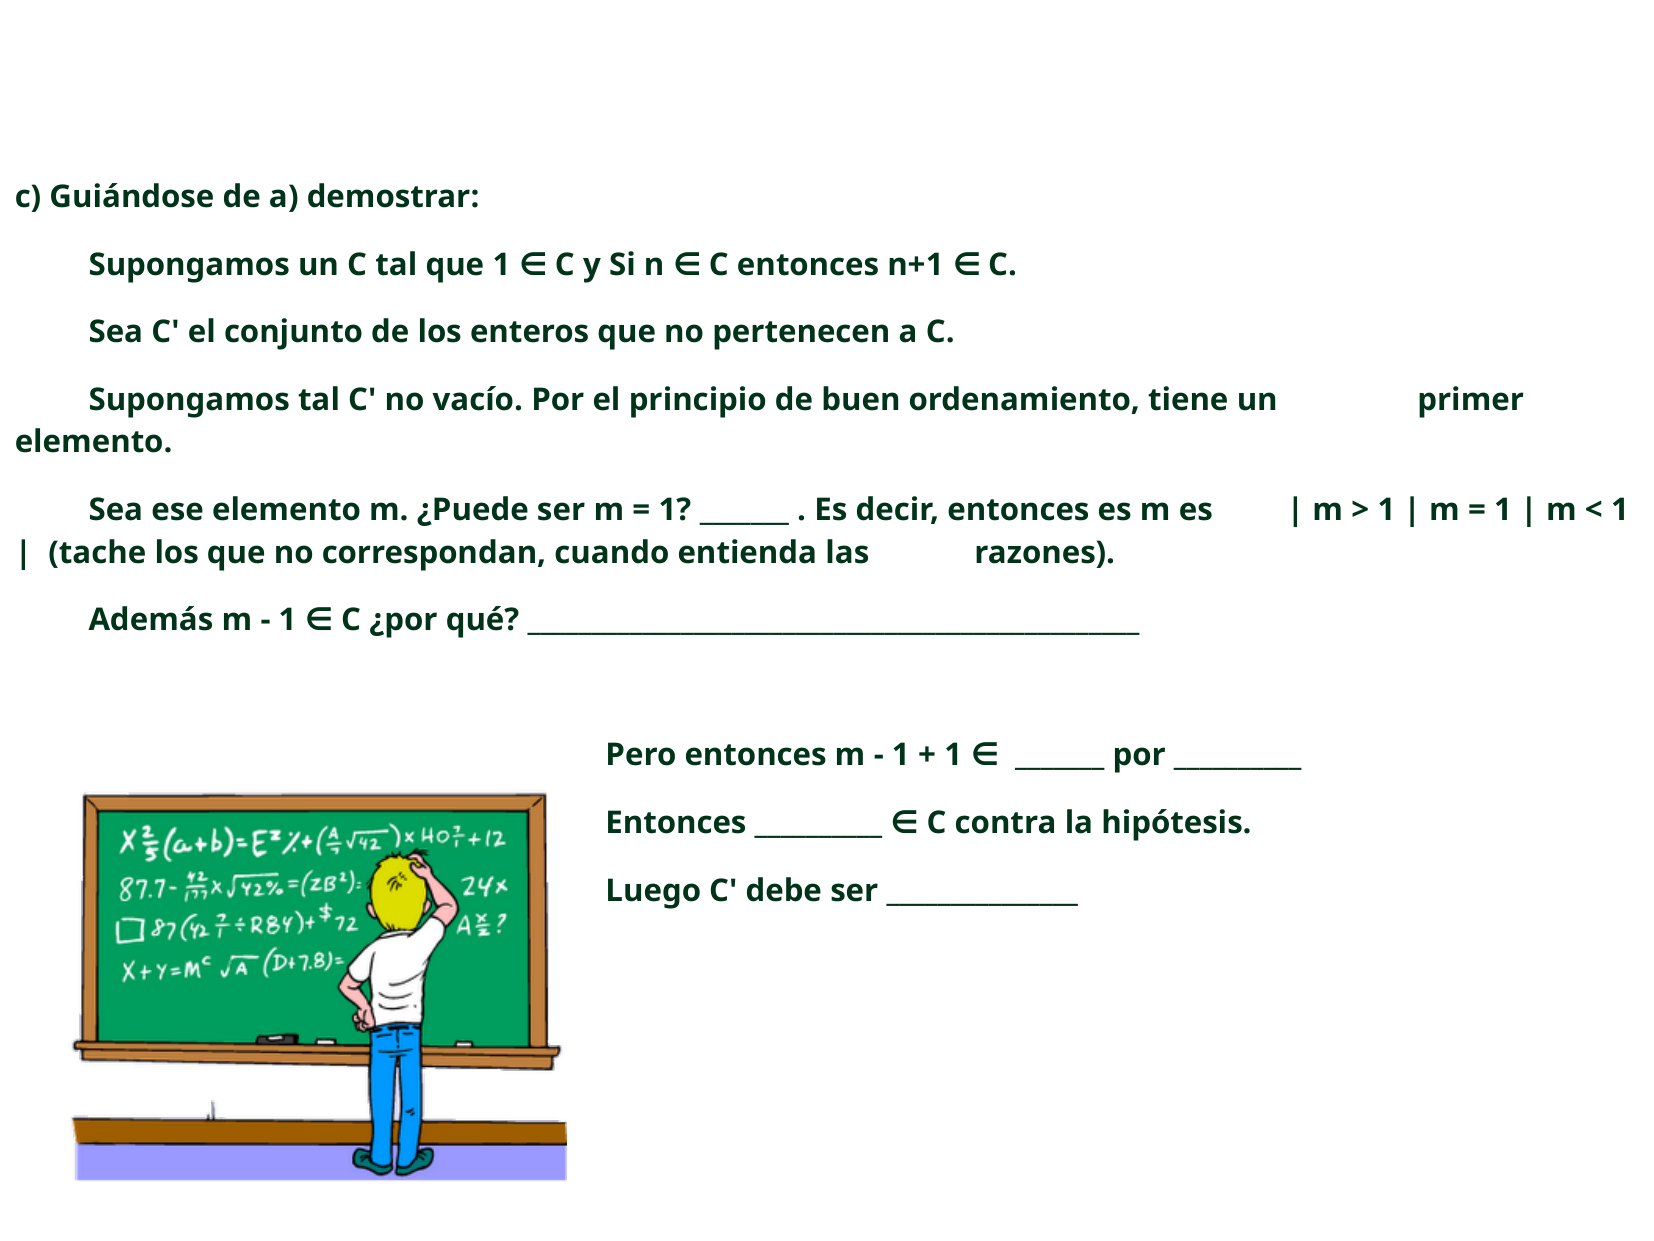

c) Guiándose de a) demostrar:
 	Supongamos un C tal que 1 ∈ C y Si n ∈ C entonces n+1 ∈ C.
	Sea C' el conjunto de los enteros que no pertenecen a C.
	Supongamos tal C' no vacío. Por el principio de buen ordenamiento, tiene un 		primer elemento.
	Sea ese elemento m. ¿Puede ser m = 1? _______ . Es decir, entonces es m es | m > 1 | m = 1 | m < 1 | (tache los que no correspondan, cuando entienda las 		razones).
	Además m - 1 ∈ C ¿por qué? ________________________________________________
								Pero entonces m - 1 + 1 ∈ _______ por __________
								Entonces __________ ∈ C contra la hipótesis.
								Luego C' debe ser _______________